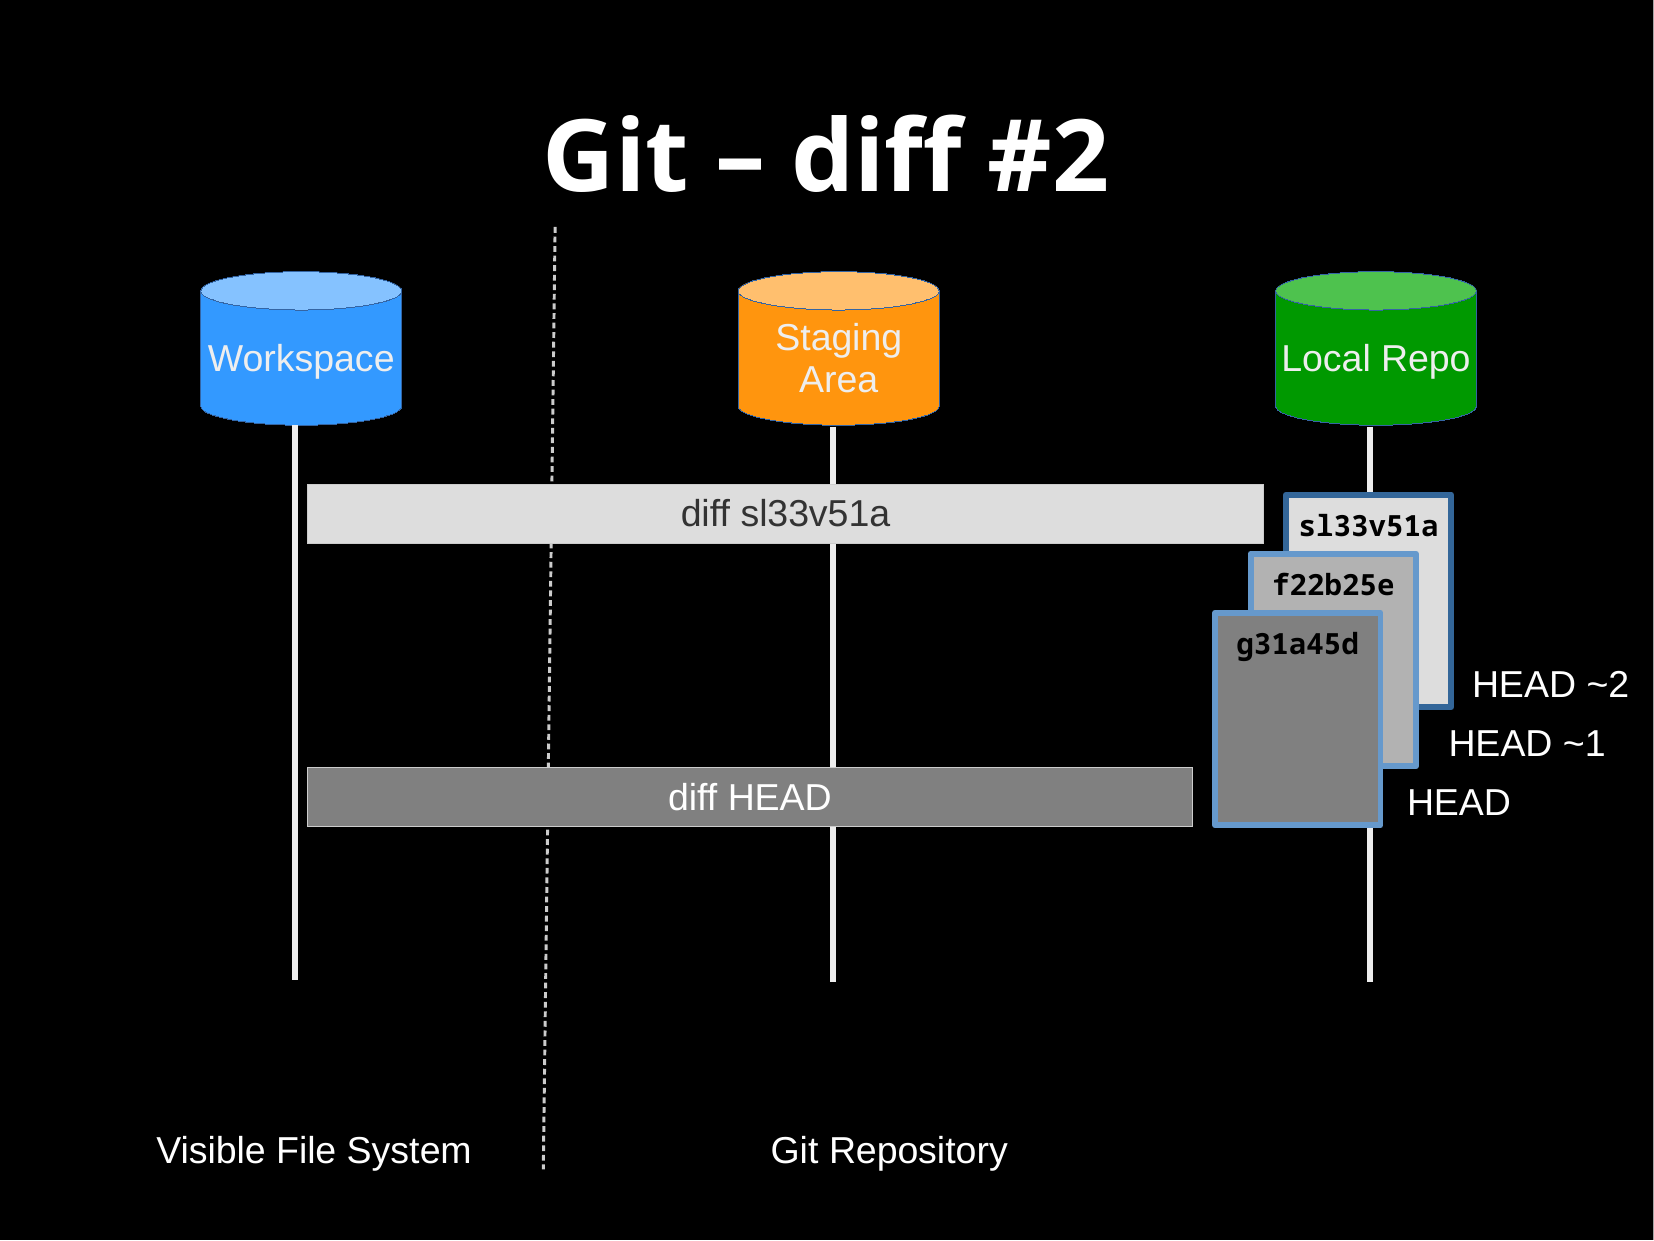

# Git – diff #2
Workspace
Staging
Area
Local Repo
diff sl33v51a
sl33v51a
f22b25e
g31a45d
HEAD ~2
HEAD ~1
diff HEAD
HEAD
Visible File System
Git Repository